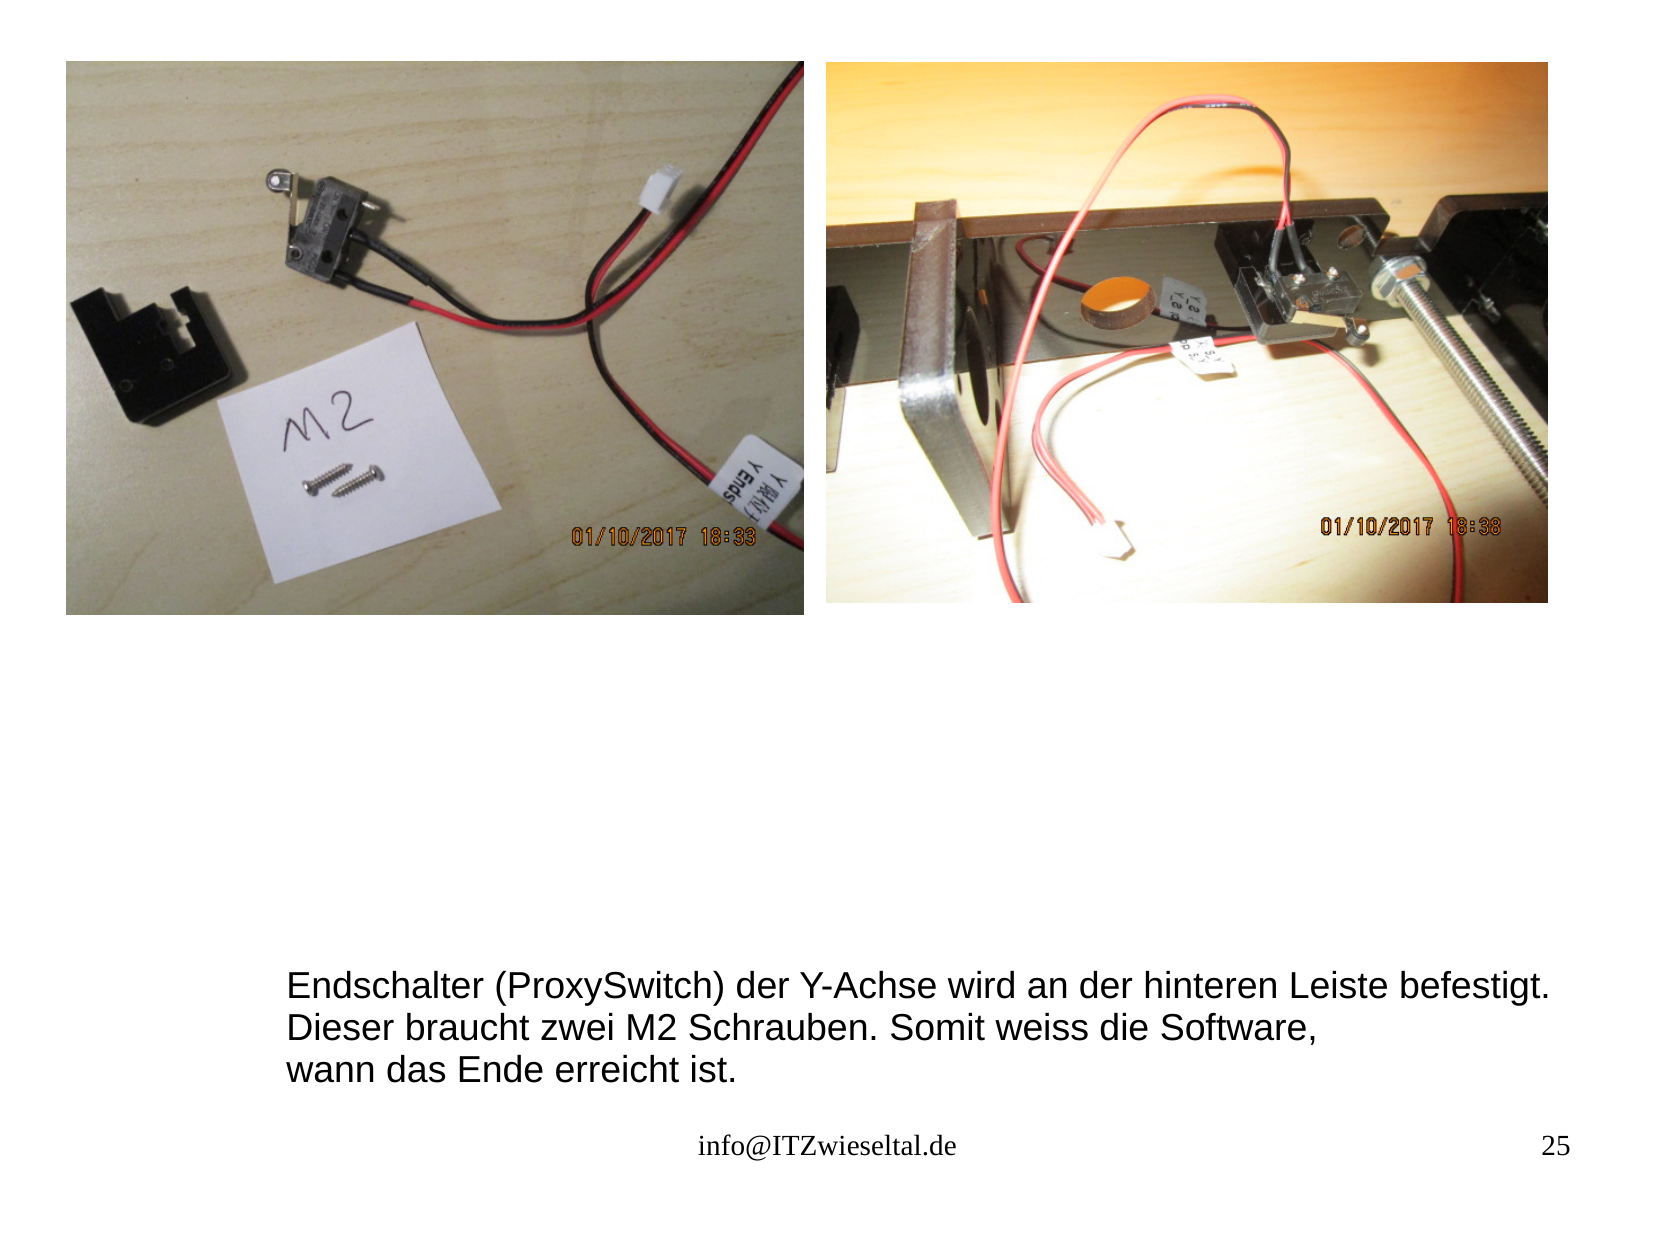

Endschalter (ProxySwitch) der Y-Achse wird an der hinteren Leiste befestigt.
Dieser braucht zwei M2 Schrauben. Somit weiss die Software,
wann das Ende erreicht ist.
info@ITZwieseltal.de
25